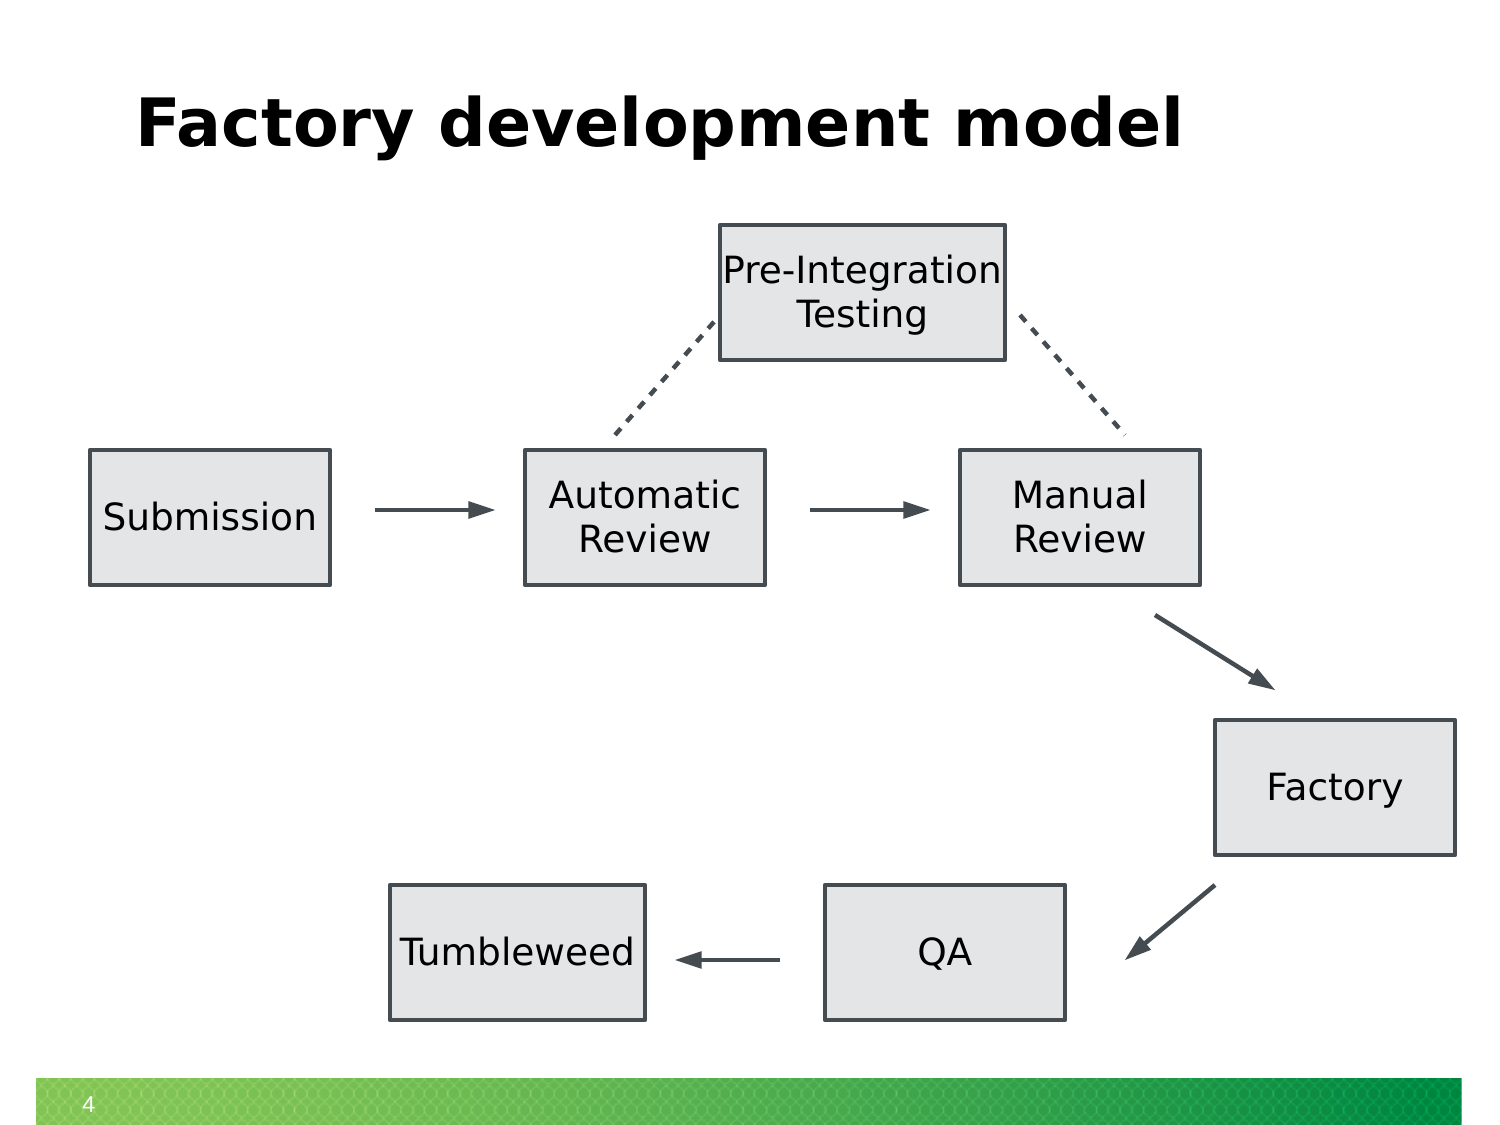

# Factory development model
Pre-Integration
Testing
Submission
Automatic
Review
Manual
Review
Factory
Tumbleweed
QA